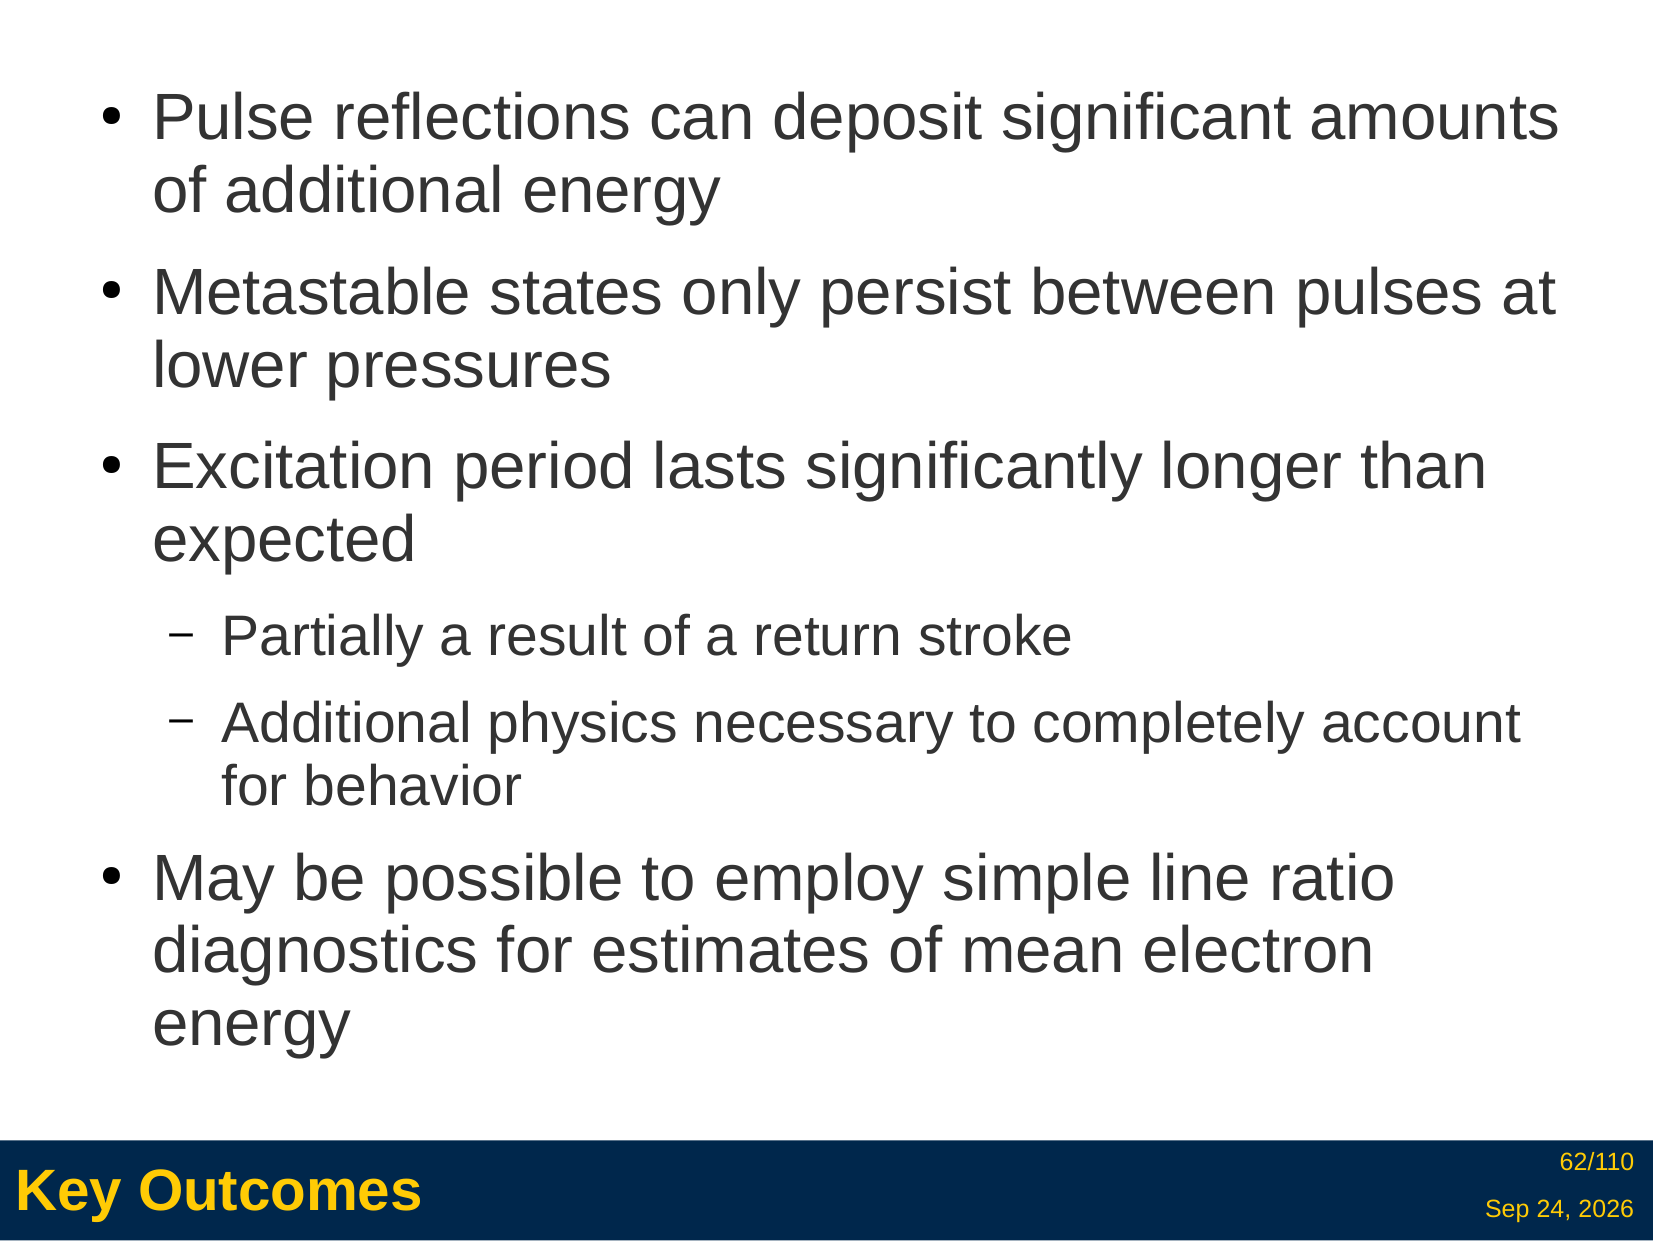

Pulse reflections can deposit significant amounts of additional energy
Metastable states only persist between pulses at lower pressures
Excitation period lasts significantly longer than expected
Partially a result of a return stroke
Additional physics necessary to completely account for behavior
May be possible to employ simple line ratio diagnostics for estimates of mean electron energy
# Key Outcomes
62